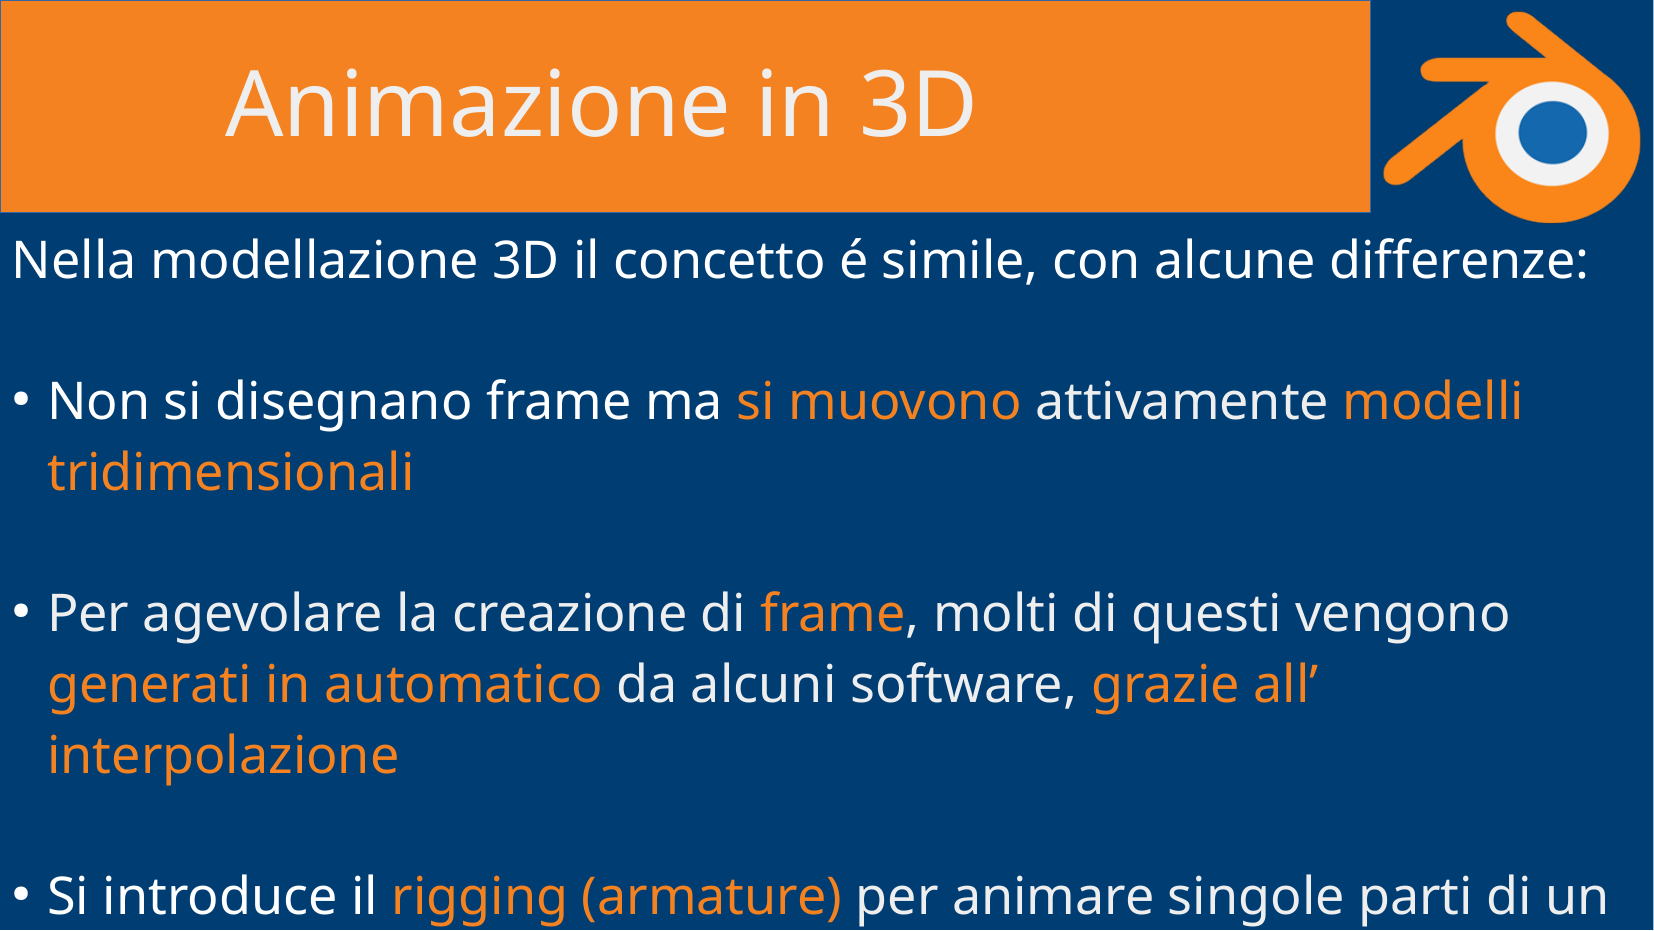

# Animazione in 3D
Nella modellazione 3D il concetto é simile, con alcune differenze:
Non si disegnano frame ma si muovono attivamente modelli tridimensionali
Per agevolare la creazione di frame, molti di questi vengono generati in automatico da alcuni software, grazie all’ interpolazione
Si introduce il rigging (armature) per animare singole parti di un modello come un corpo umano